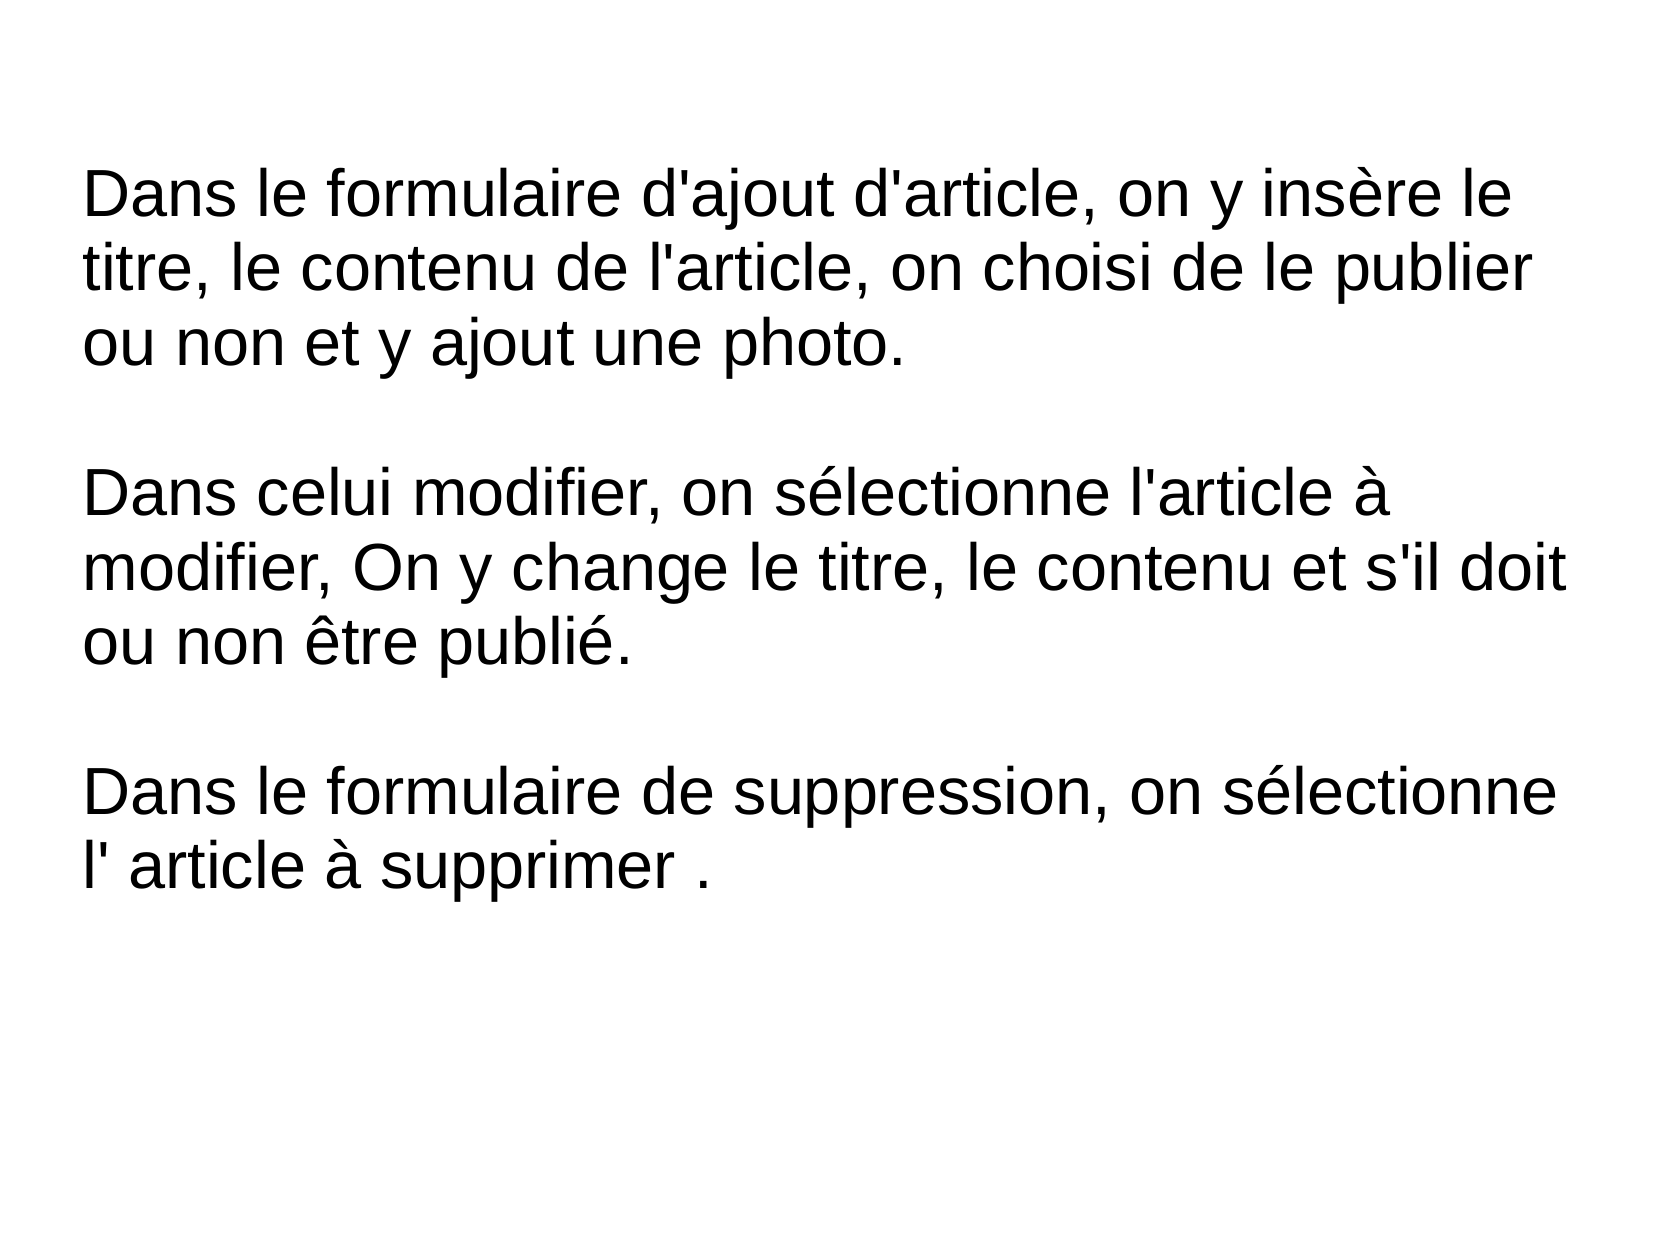

# Dans le formulaire d'ajout d'article, on y insère le titre, le contenu de l'article, on choisi de le publier ou non et y ajout une photo.
Dans celui modifier, on sélectionne l'article à modifier, On y change le titre, le contenu et s'il doit ou non être publié.
Dans le formulaire de suppression, on sélectionne l' article à supprimer .